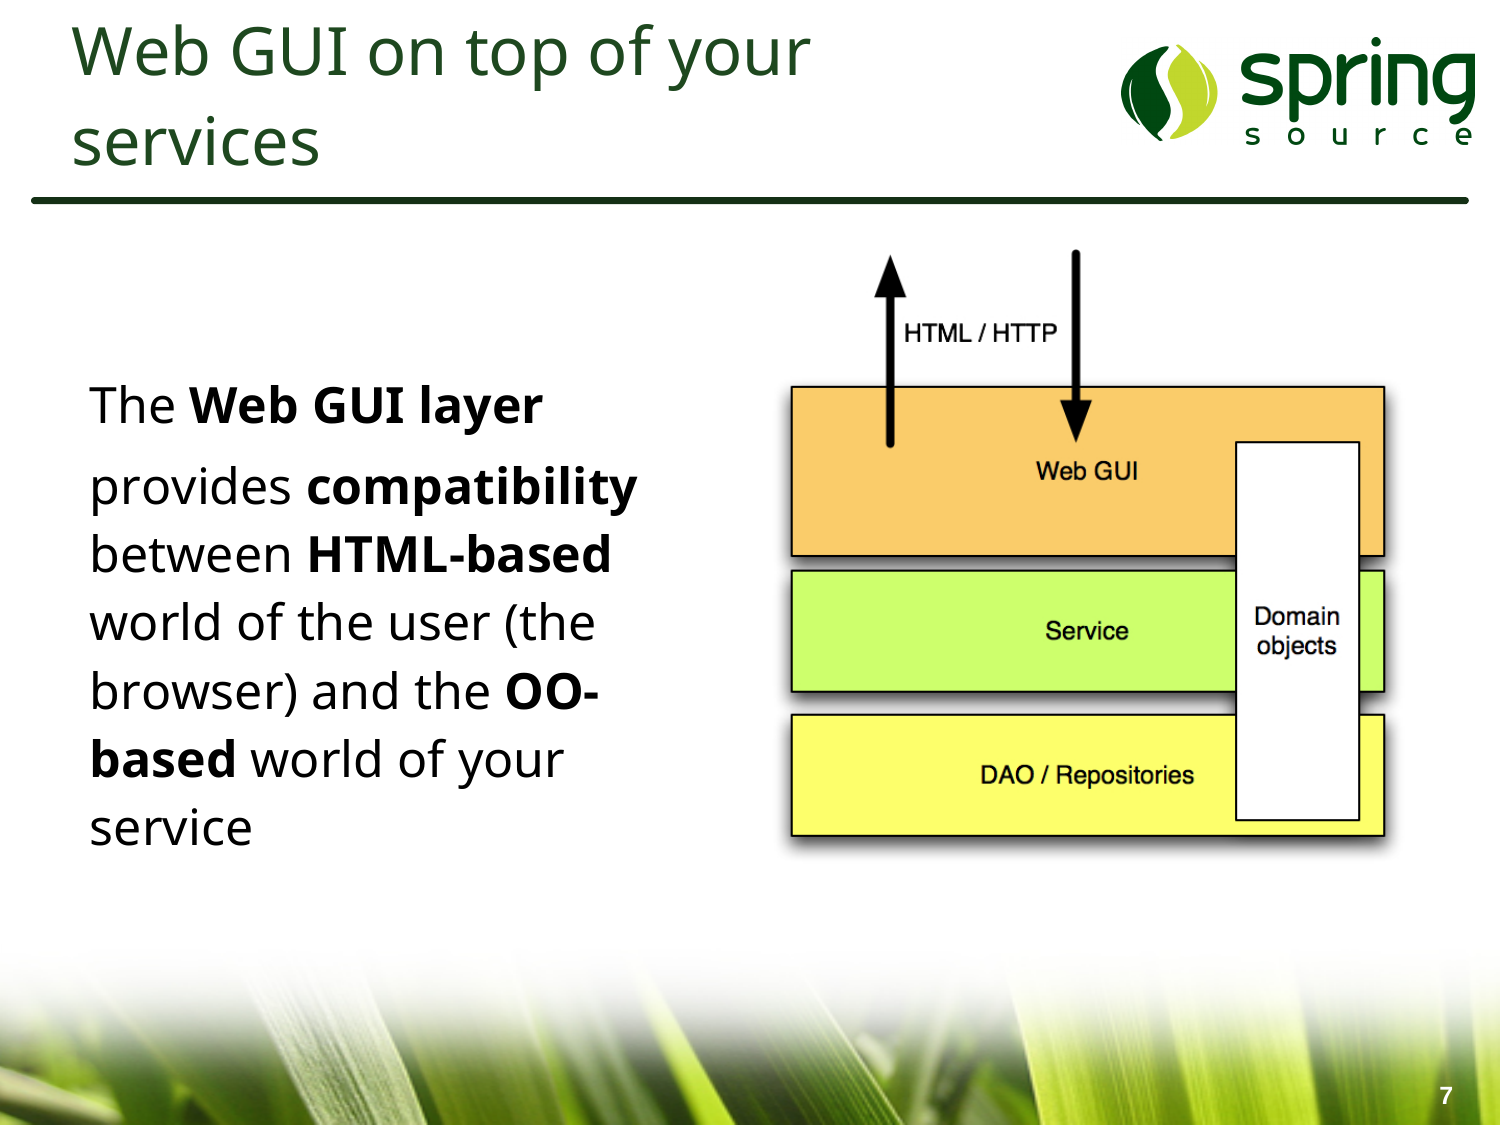

# Web GUI on top of your services
The Web GUI layer
provides compatibility between HTML-based world of the user (the browser) and the OO-based world of your service